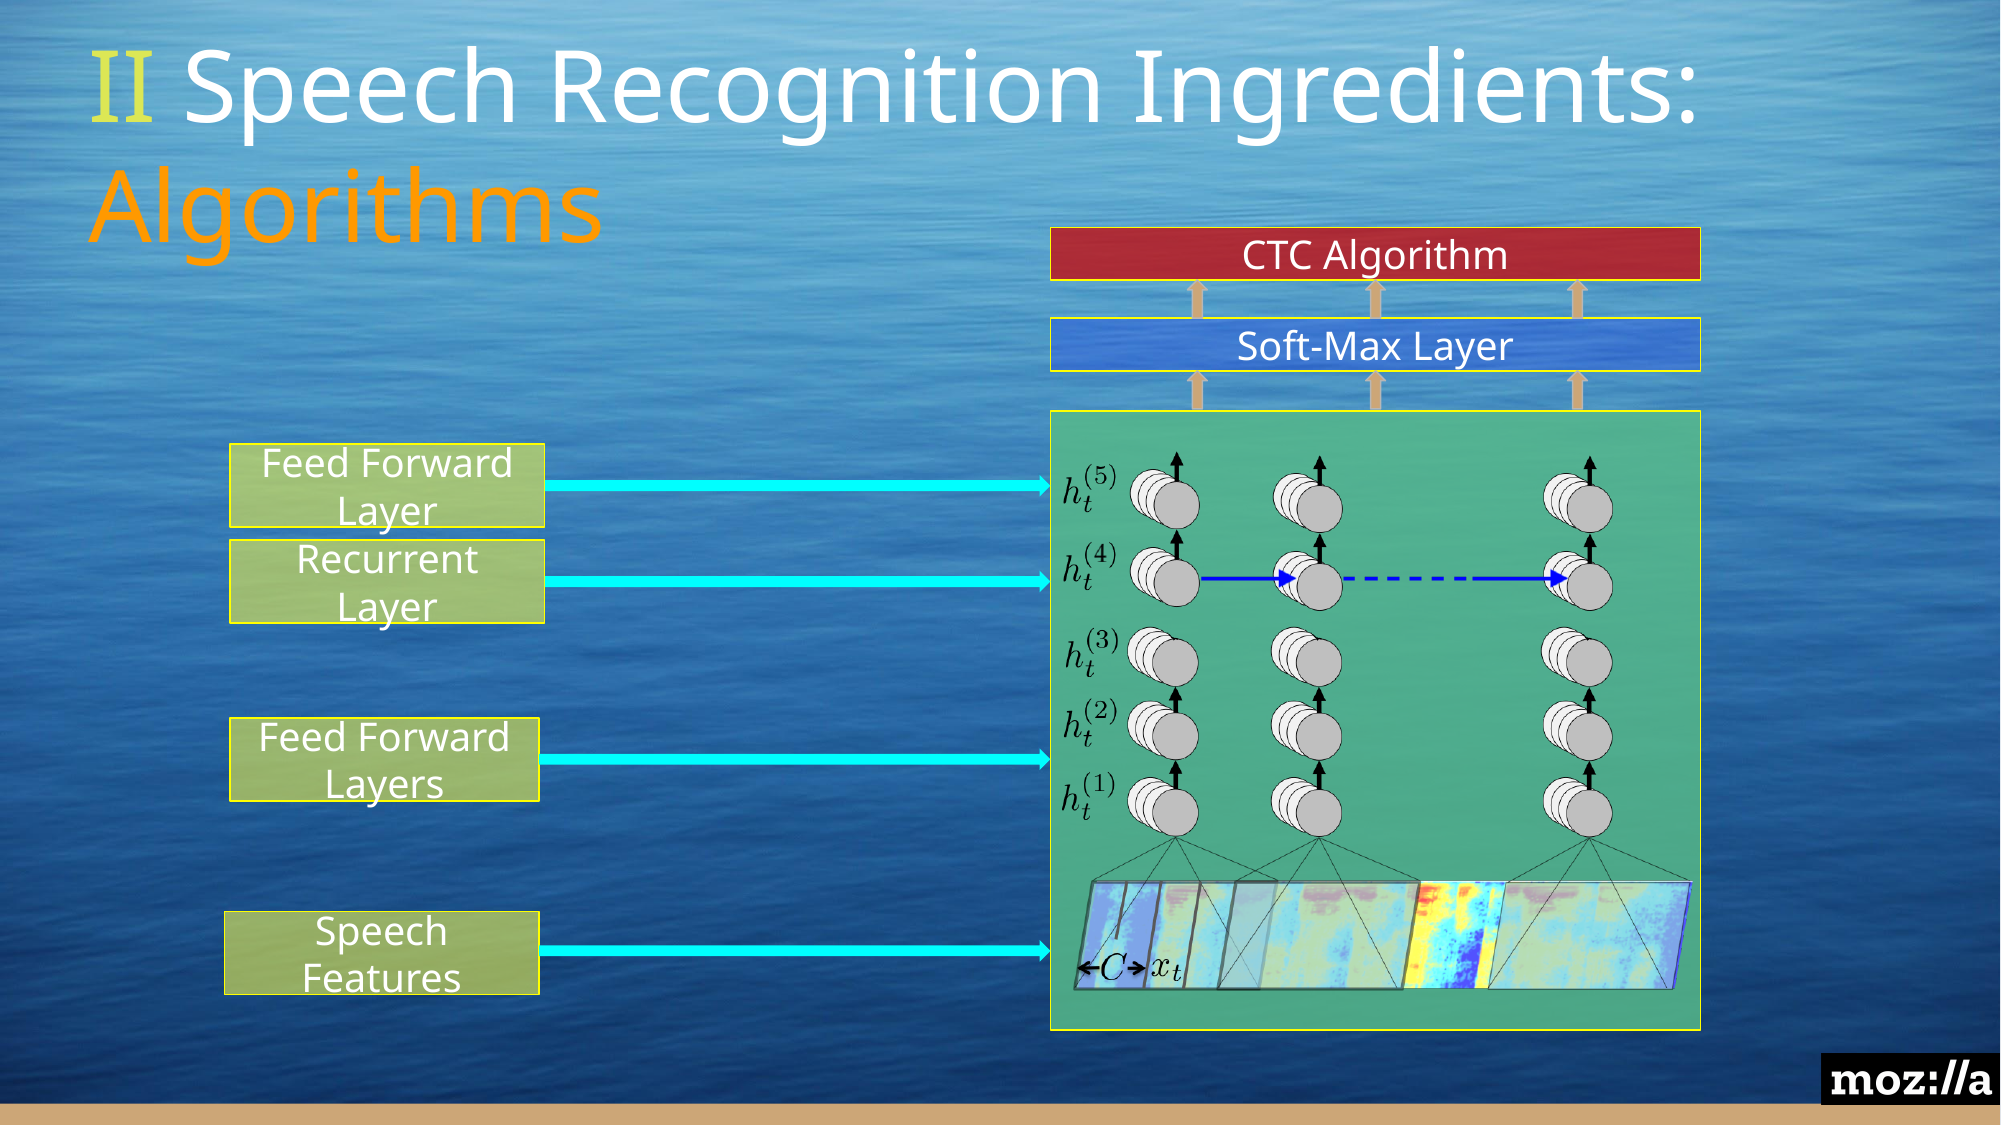

# II Speech Recognition Ingredients: Algorithms
CTC Algorithm
Soft-Max Layer
Feed Forward Layer
Recurrent Layer
Feed Forward Layers
Speech Features